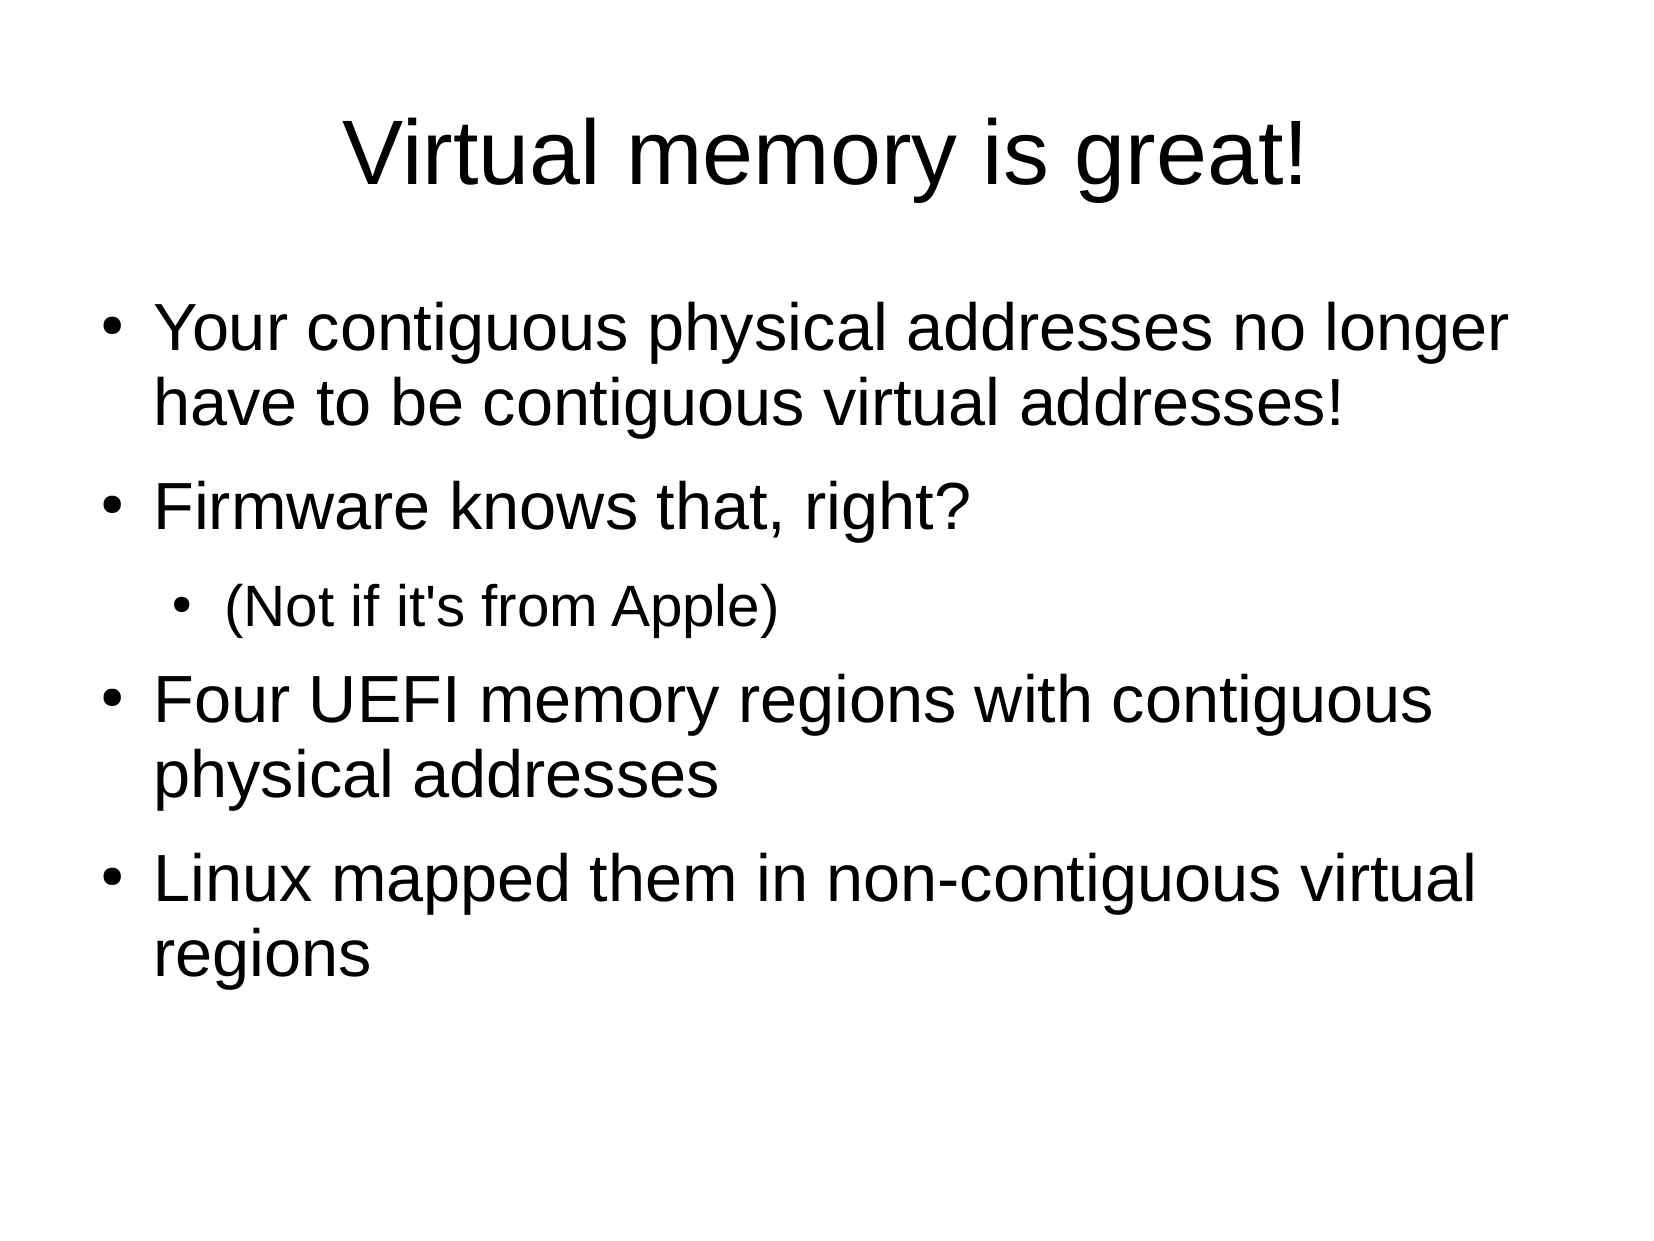

# Virtual memory is great!
Your contiguous physical addresses no longer have to be contiguous virtual addresses!
Firmware knows that, right?
(Not if it's from Apple)
Four UEFI memory regions with contiguous physical addresses
Linux mapped them in non-contiguous virtual regions